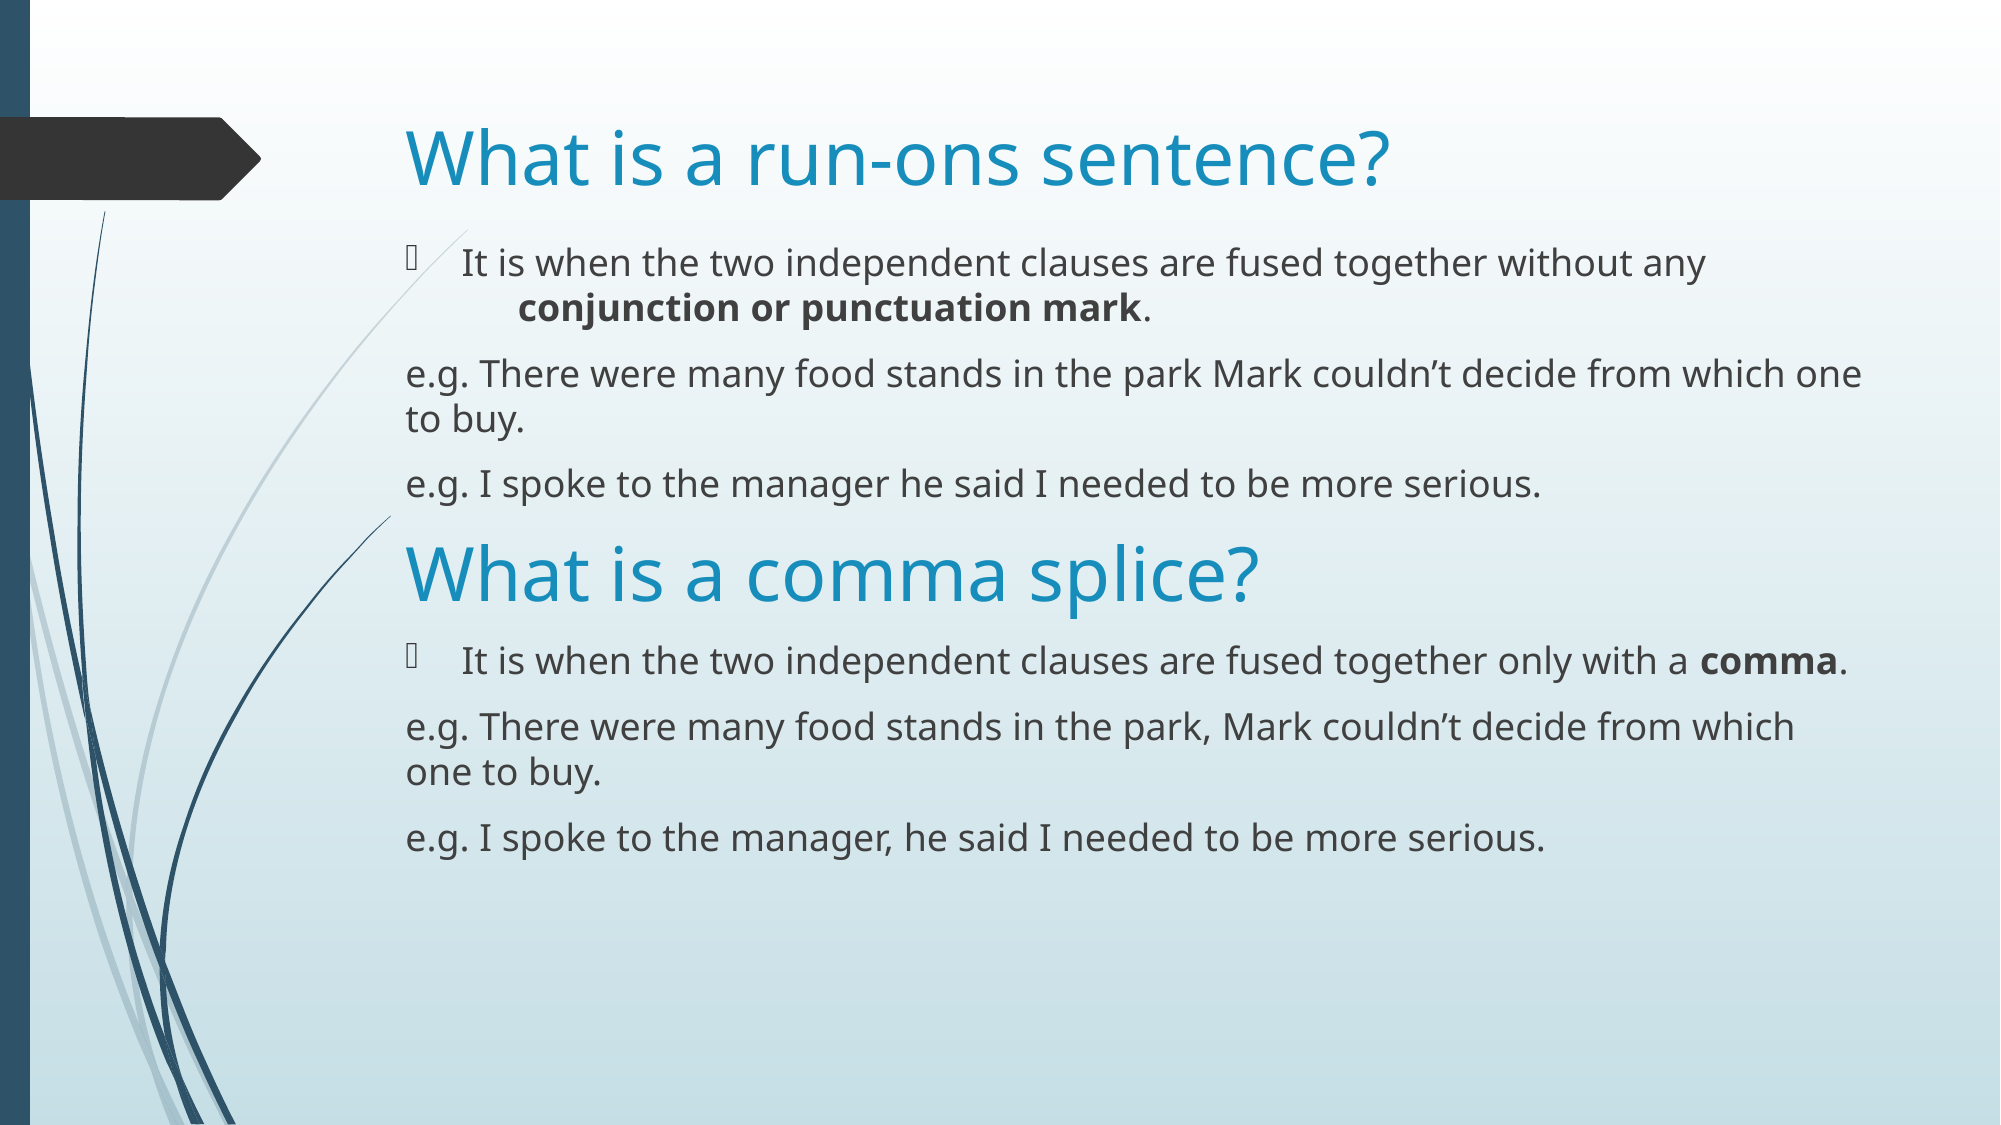

# What is a run-ons sentence?
It is when the two independent clauses are fused together without any conjunction or punctuation mark.
e.g. There were many food stands in the park Mark couldn’t decide from which one to buy.
e.g. I spoke to the manager he said I needed to be more serious.
What is a comma splice?
It is when the two independent clauses are fused together only with a comma.
e.g. There were many food stands in the park, Mark couldn’t decide from which one to buy.
e.g. I spoke to the manager, he said I needed to be more serious.